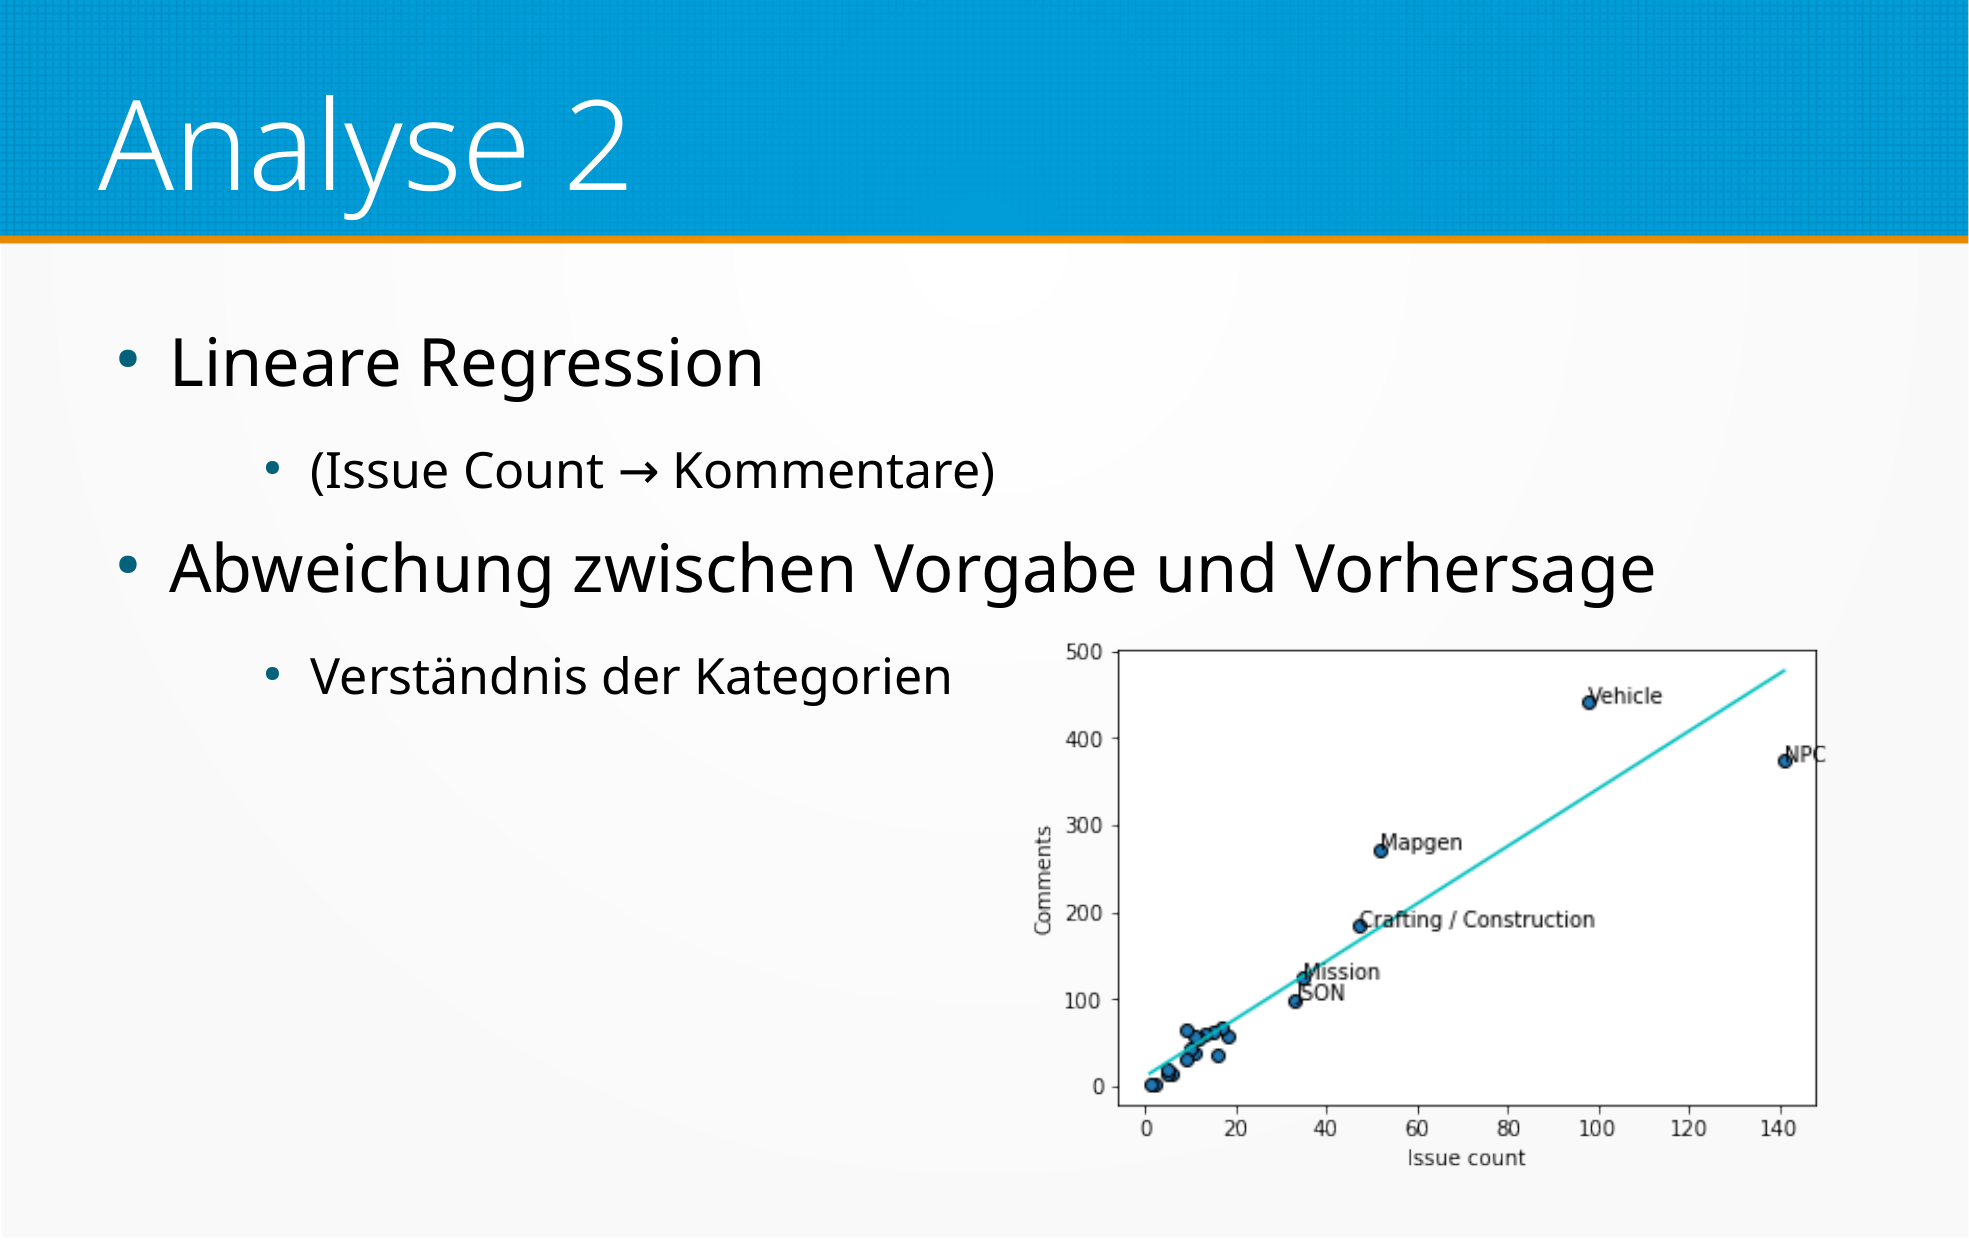

# Analyse 2
Lineare Regression
(Issue Count → Kommentare)
Abweichung zwischen Vorgabe und Vorhersage
Verständnis der Kategorien